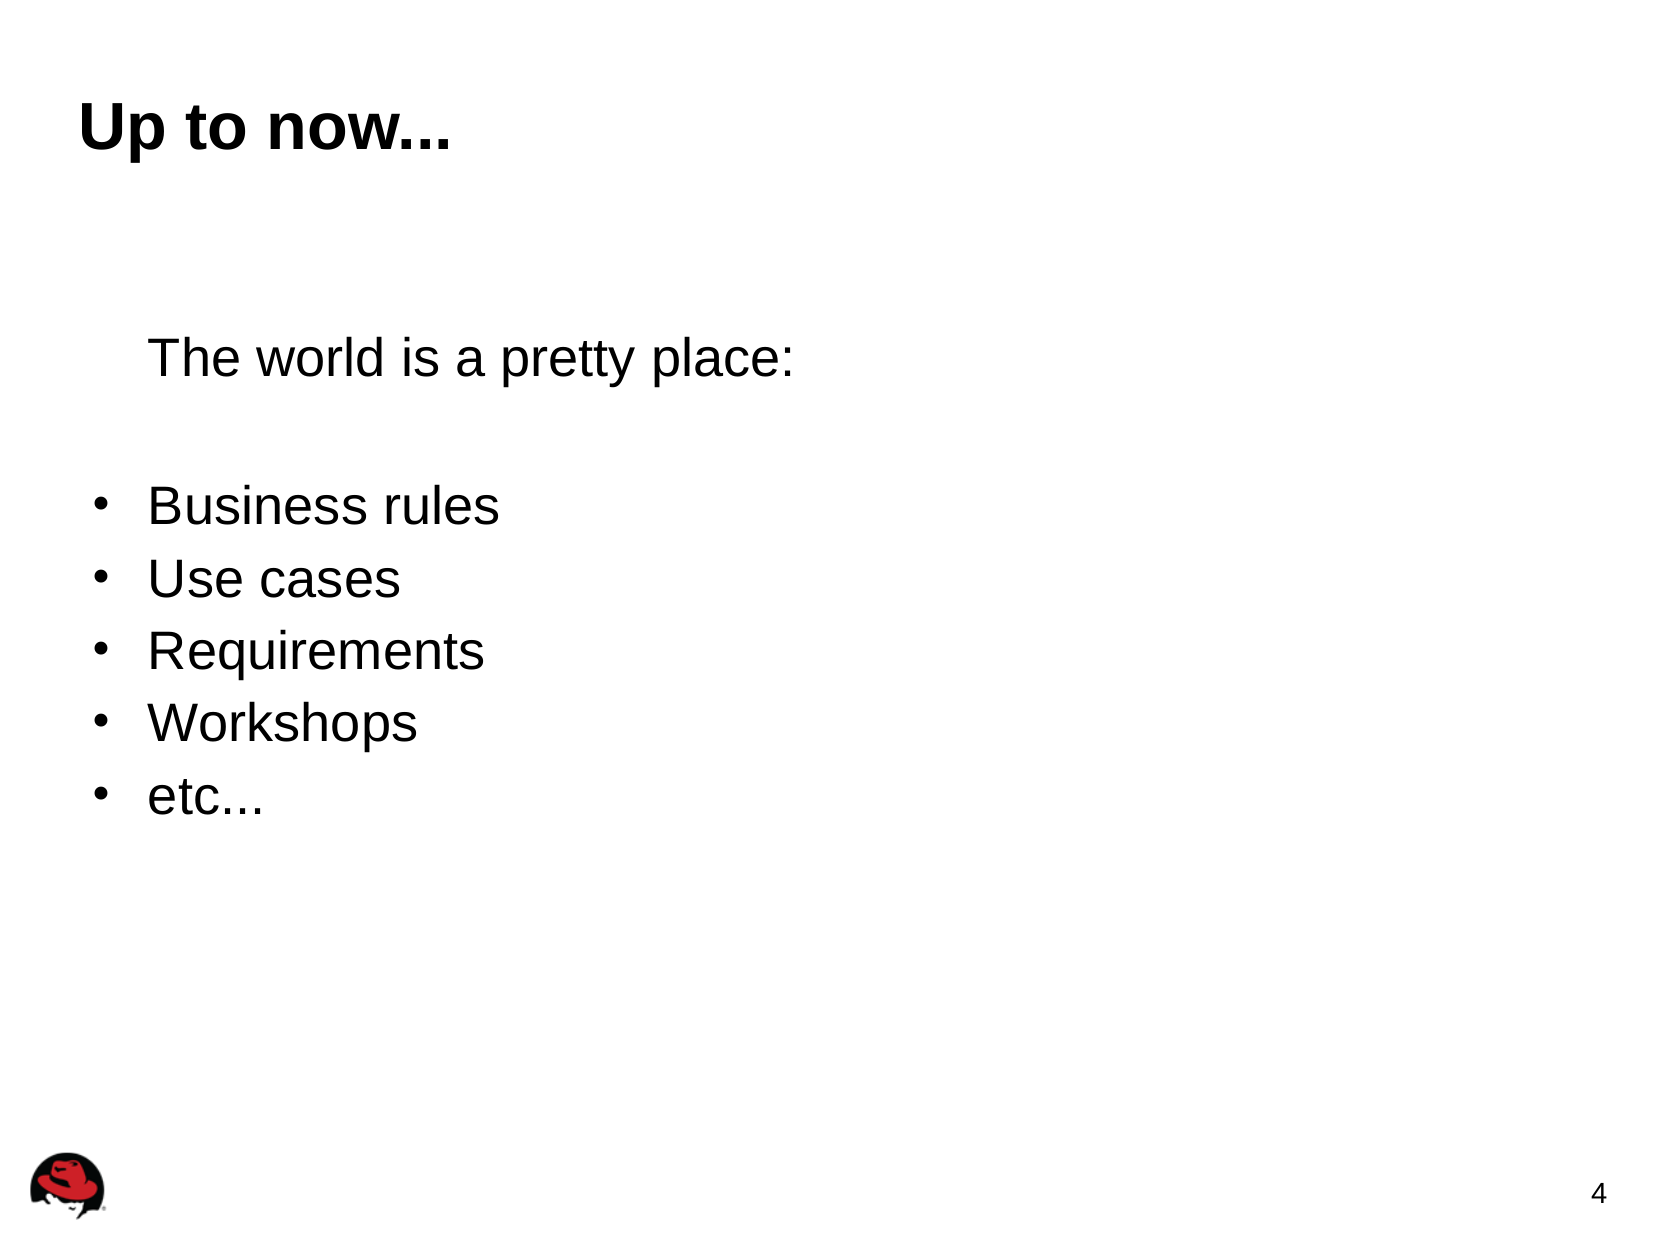

# Up to now...
The world is a pretty place:
Business rules
Use cases
Requirements
Workshops
etc...